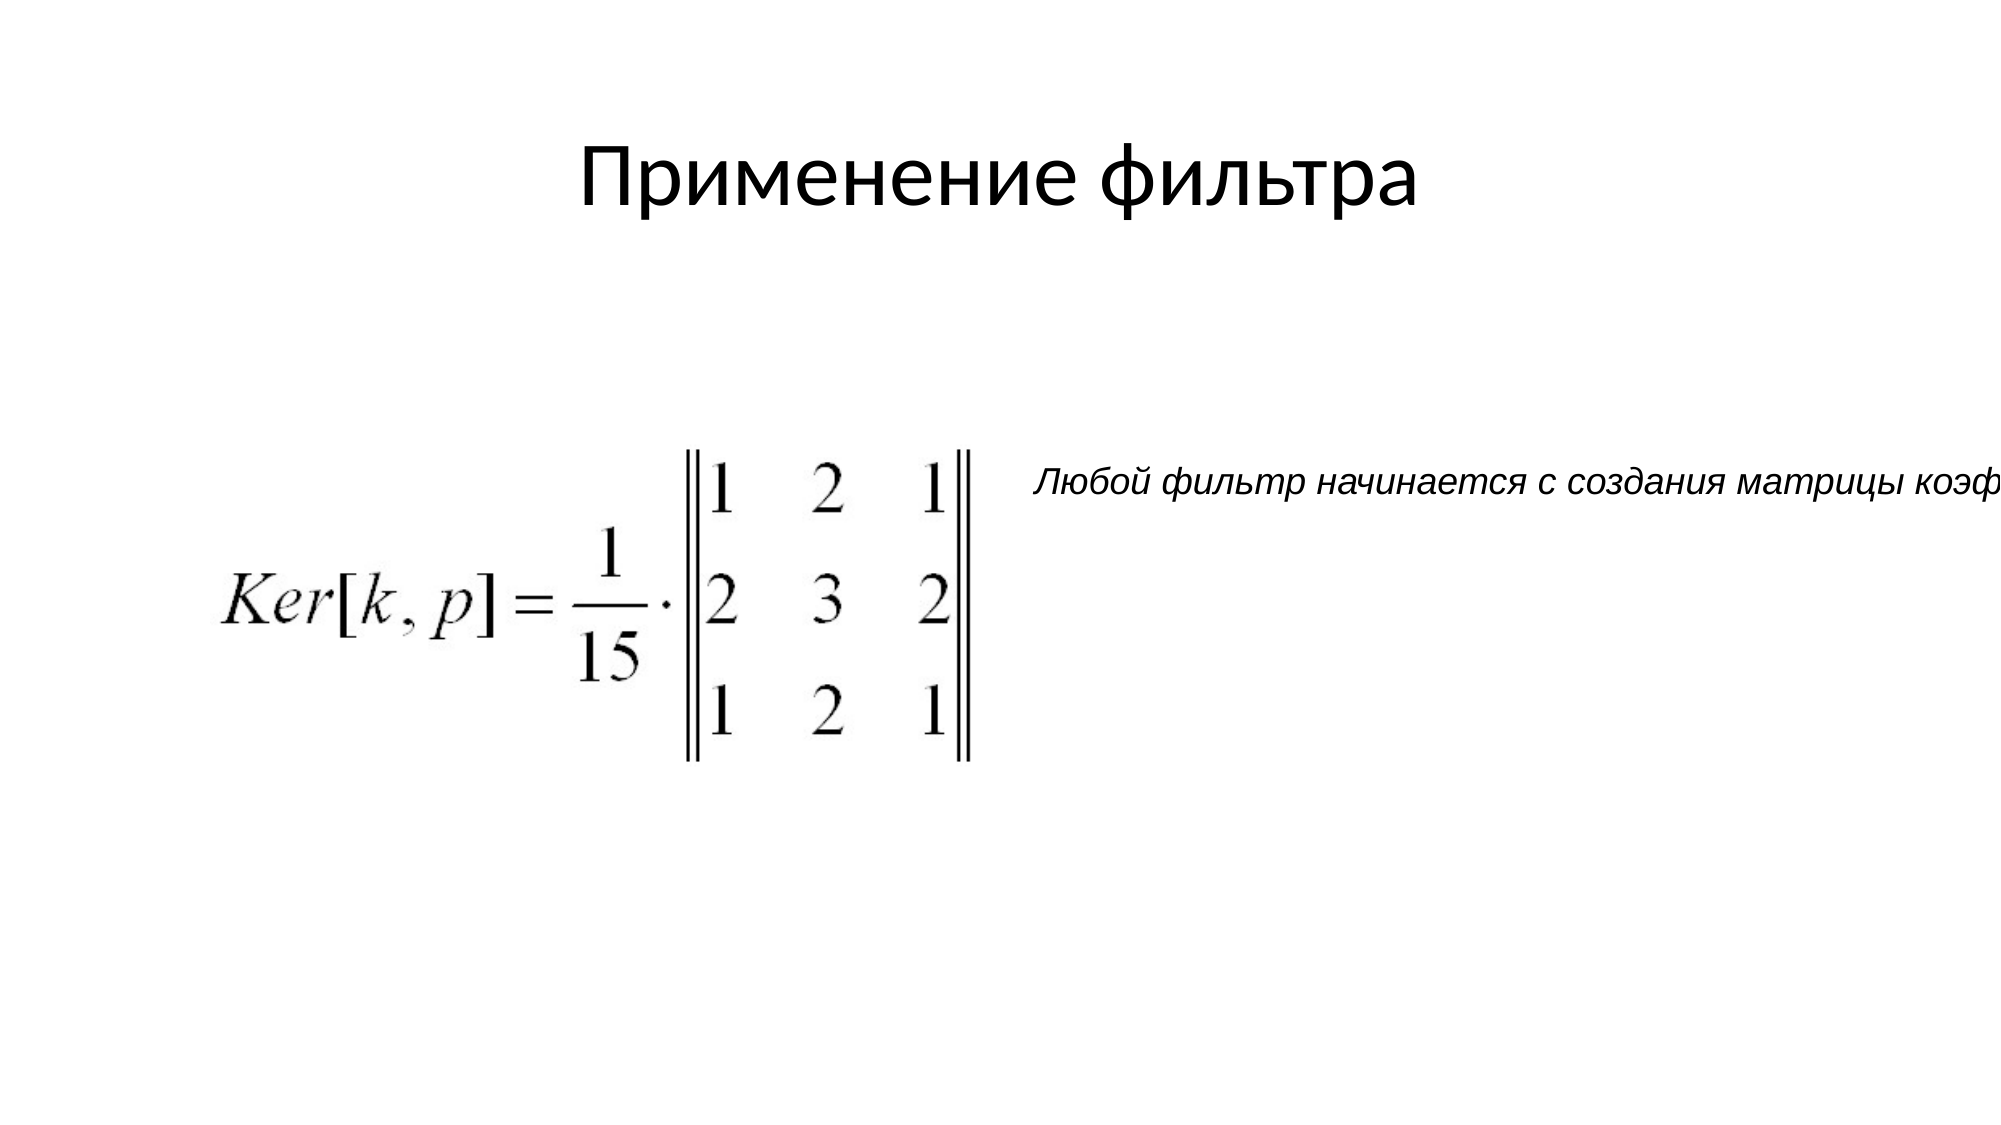

# Применение фильтра
Любой фильтр начинается с создания матрицы коэффициентов (именуется как Kernel), которые будут необходимы для применения фильтра. В каждом случае, она соответственно будет различаться. В Kernel устанавливается якорь.